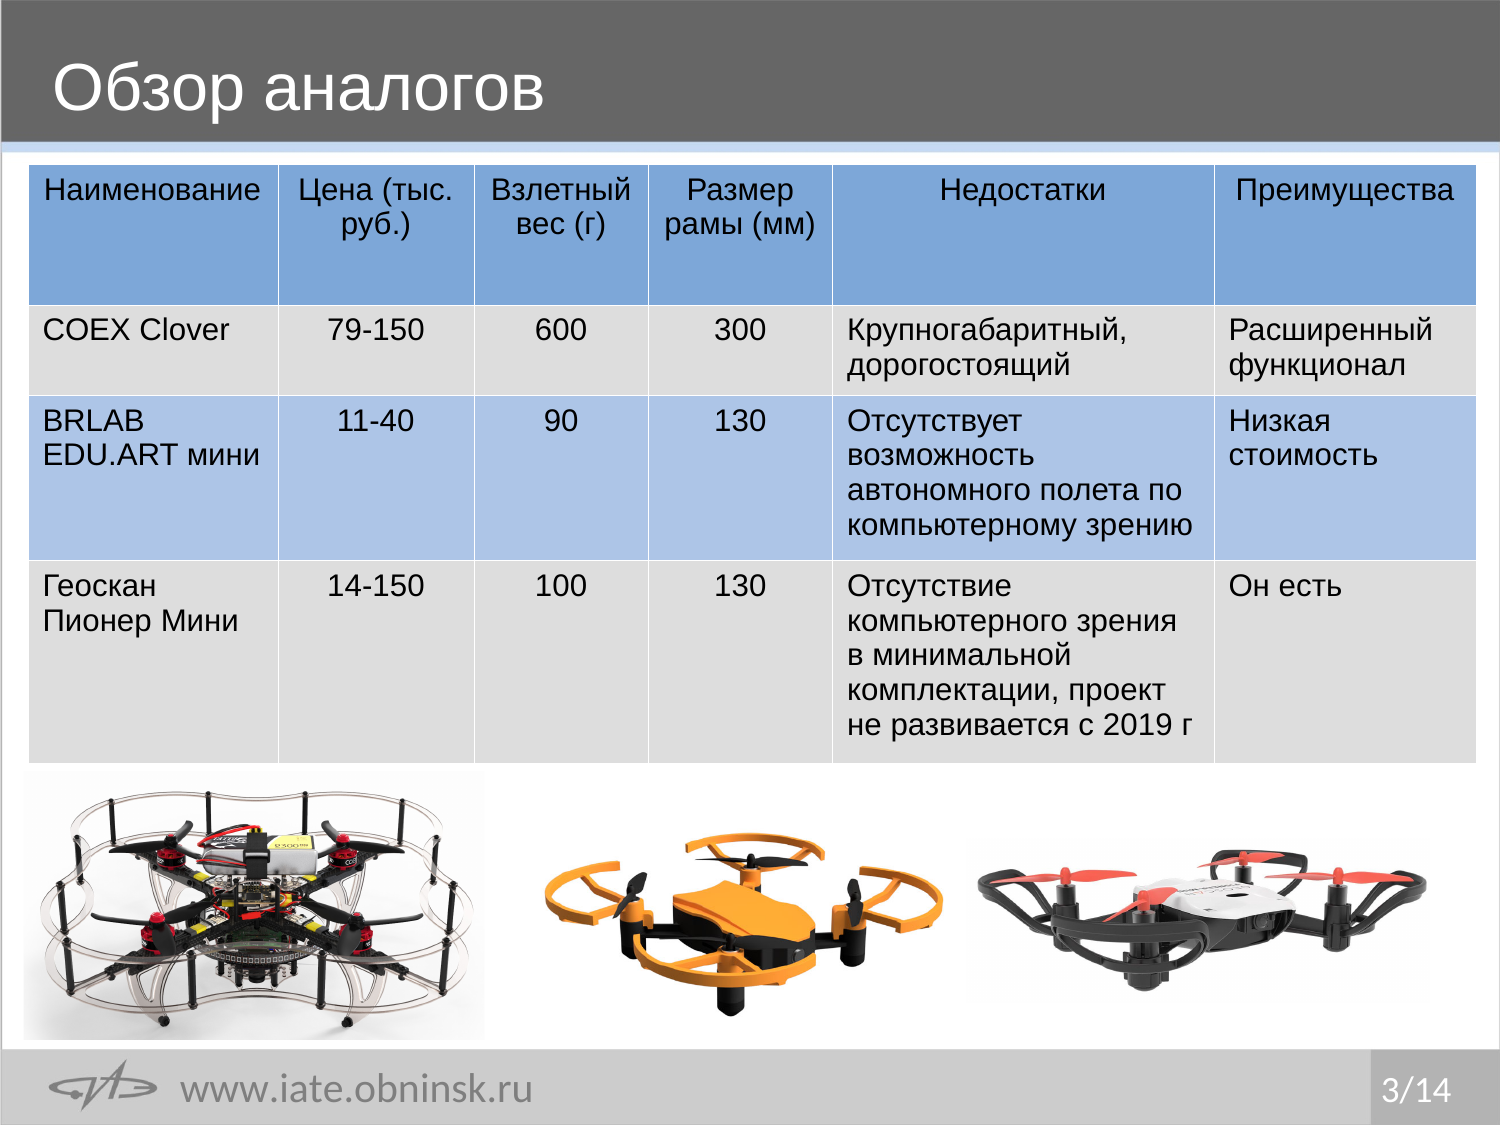

# Обзор аналогов
| Наименование | Цена (тыс. руб.) | Взлетный вес (г) | Размер рамы (мм) | Недостатки | Преимущества |
| --- | --- | --- | --- | --- | --- |
| COEX Clover | 79-150 | 600 | 300 | Крупногабаритный, дорогостоящий | Расширенный функционал |
| BRLAB EDU.ART мини | 11-40 | 90 | 130 | Отсутствует возможность автономного полета по компьютерному зрению | Низкая стоимость |
| Геоскан Пионер Мини | 14-150 | 100 | 130 | Отсутствие компьютерного зрения в минимальной комплектации, проект не развивается с 2019 г | Он есть |
3/14